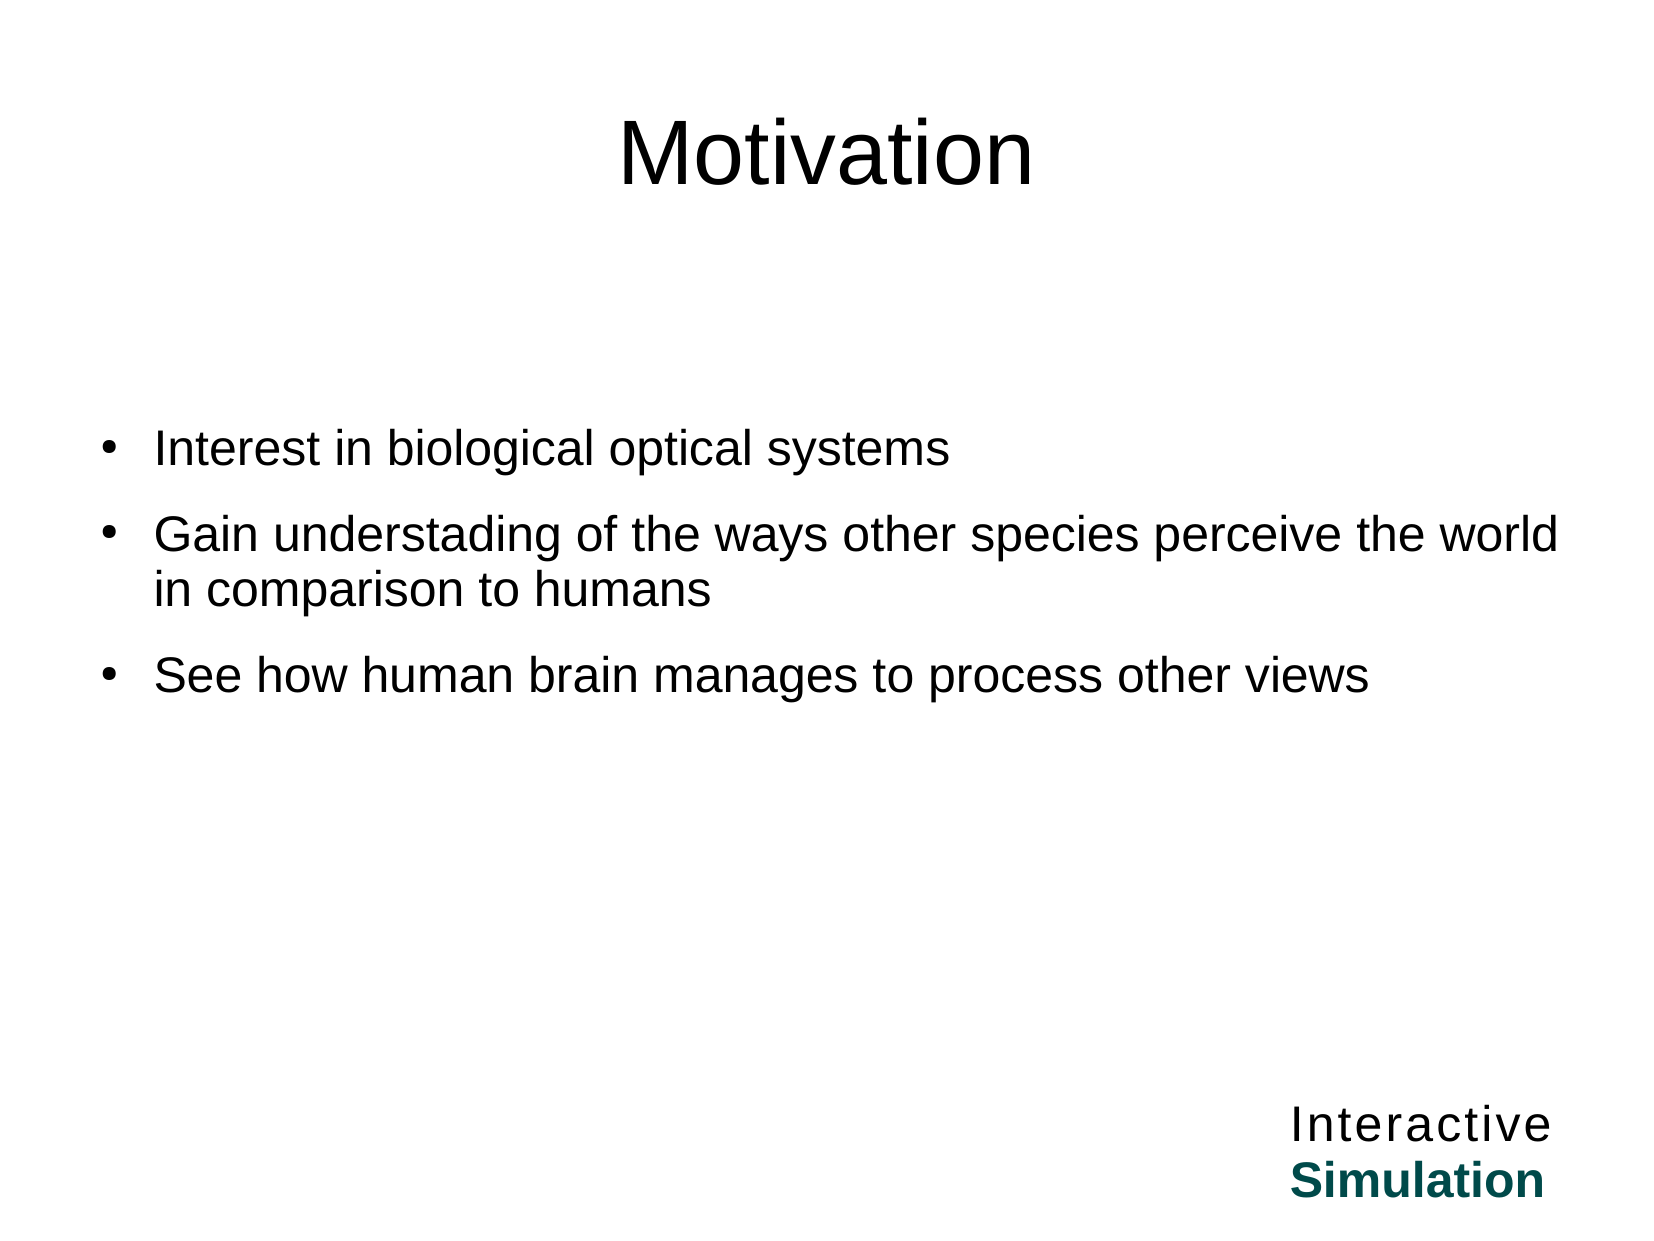

# Motivation
Interest in biological optical systems
Gain understading of the ways other species perceive the world in comparison to humans
See how human brain manages to process other views